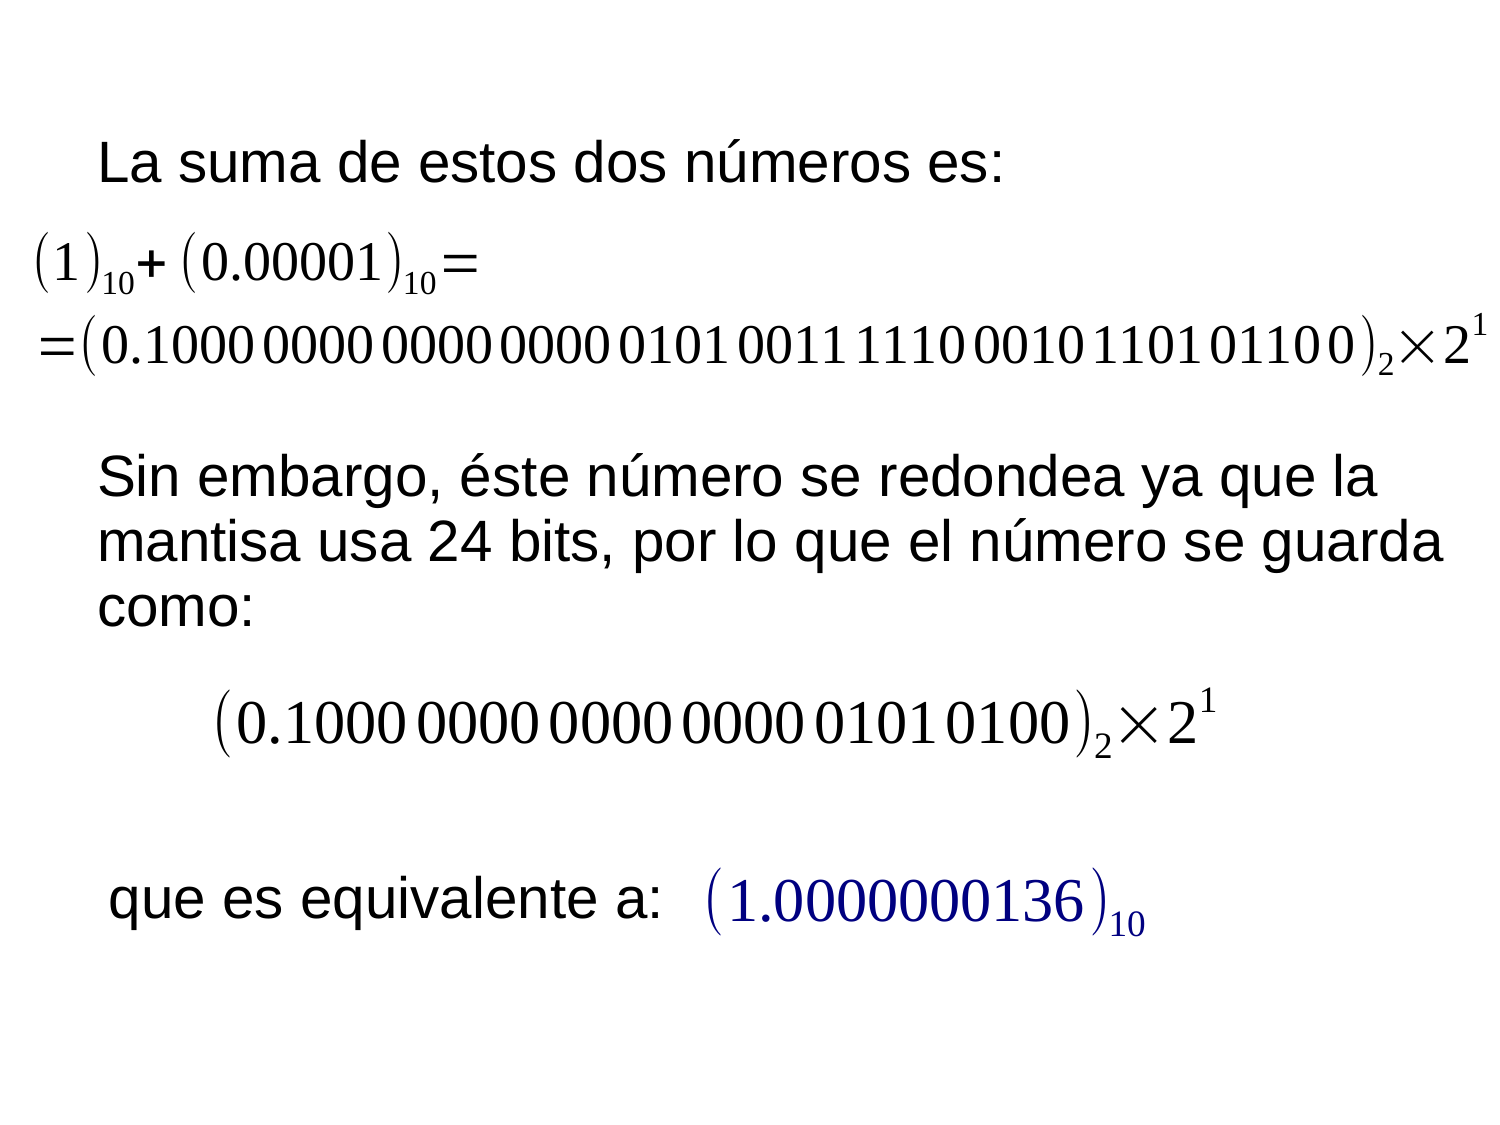

# La suma de estos dos números es:
Sin embargo, éste número se redondea ya que la mantisa usa 24 bits, por lo que el número se guarda como:
que es equivalente a: